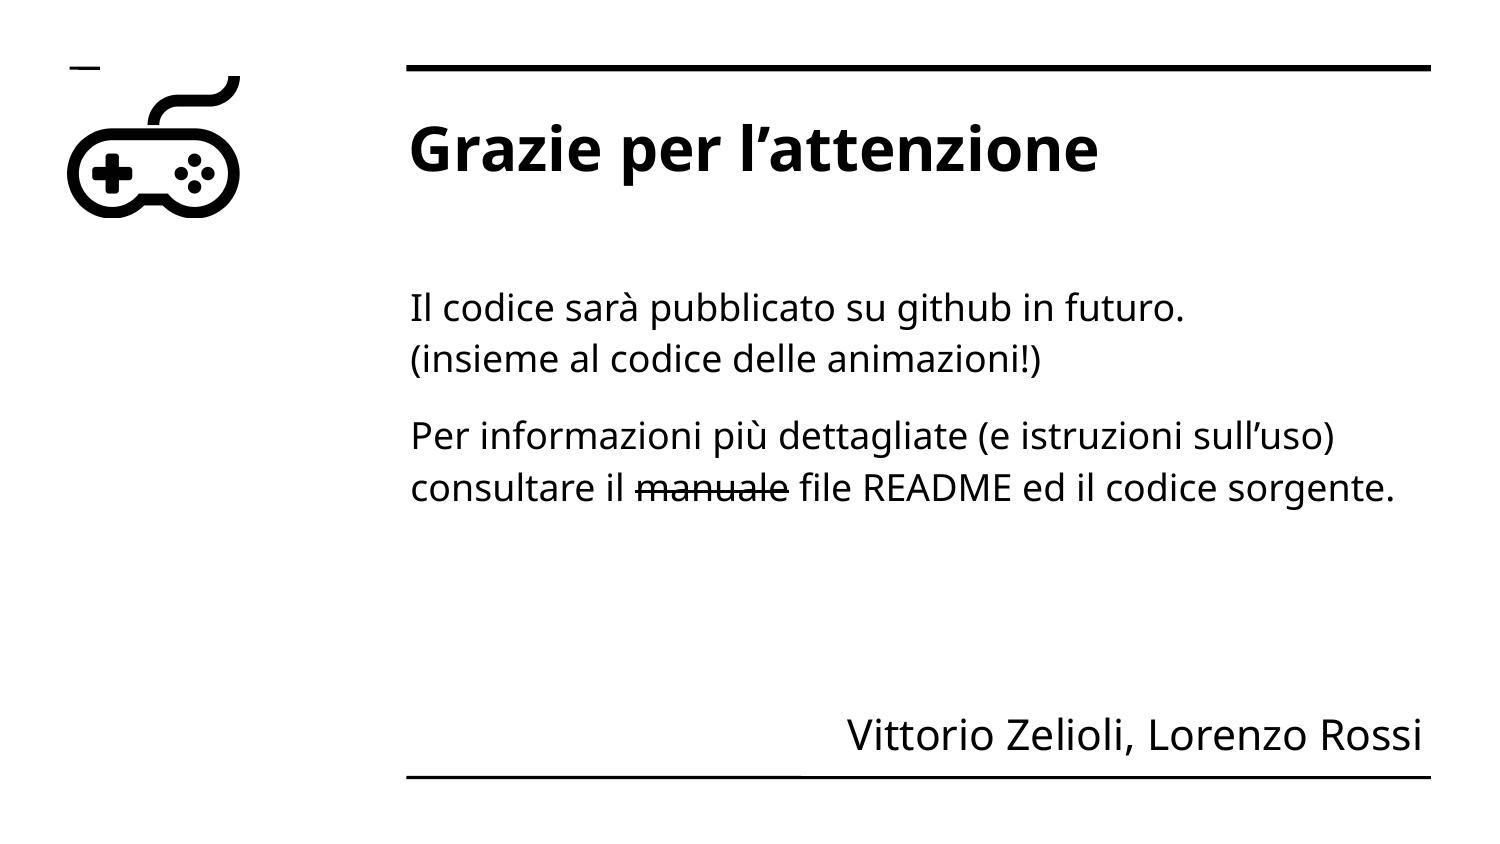

# Grazie per l’attenzione
Il codice sarà pubblicato su github in futuro.
(insieme al codice delle animazioni!)
Per informazioni più dettagliate (e istruzioni sull’uso) consultare il manuale file README ed il codice sorgente.
DACCI 30
Vittorio Zelioli, Lorenzo Rossi